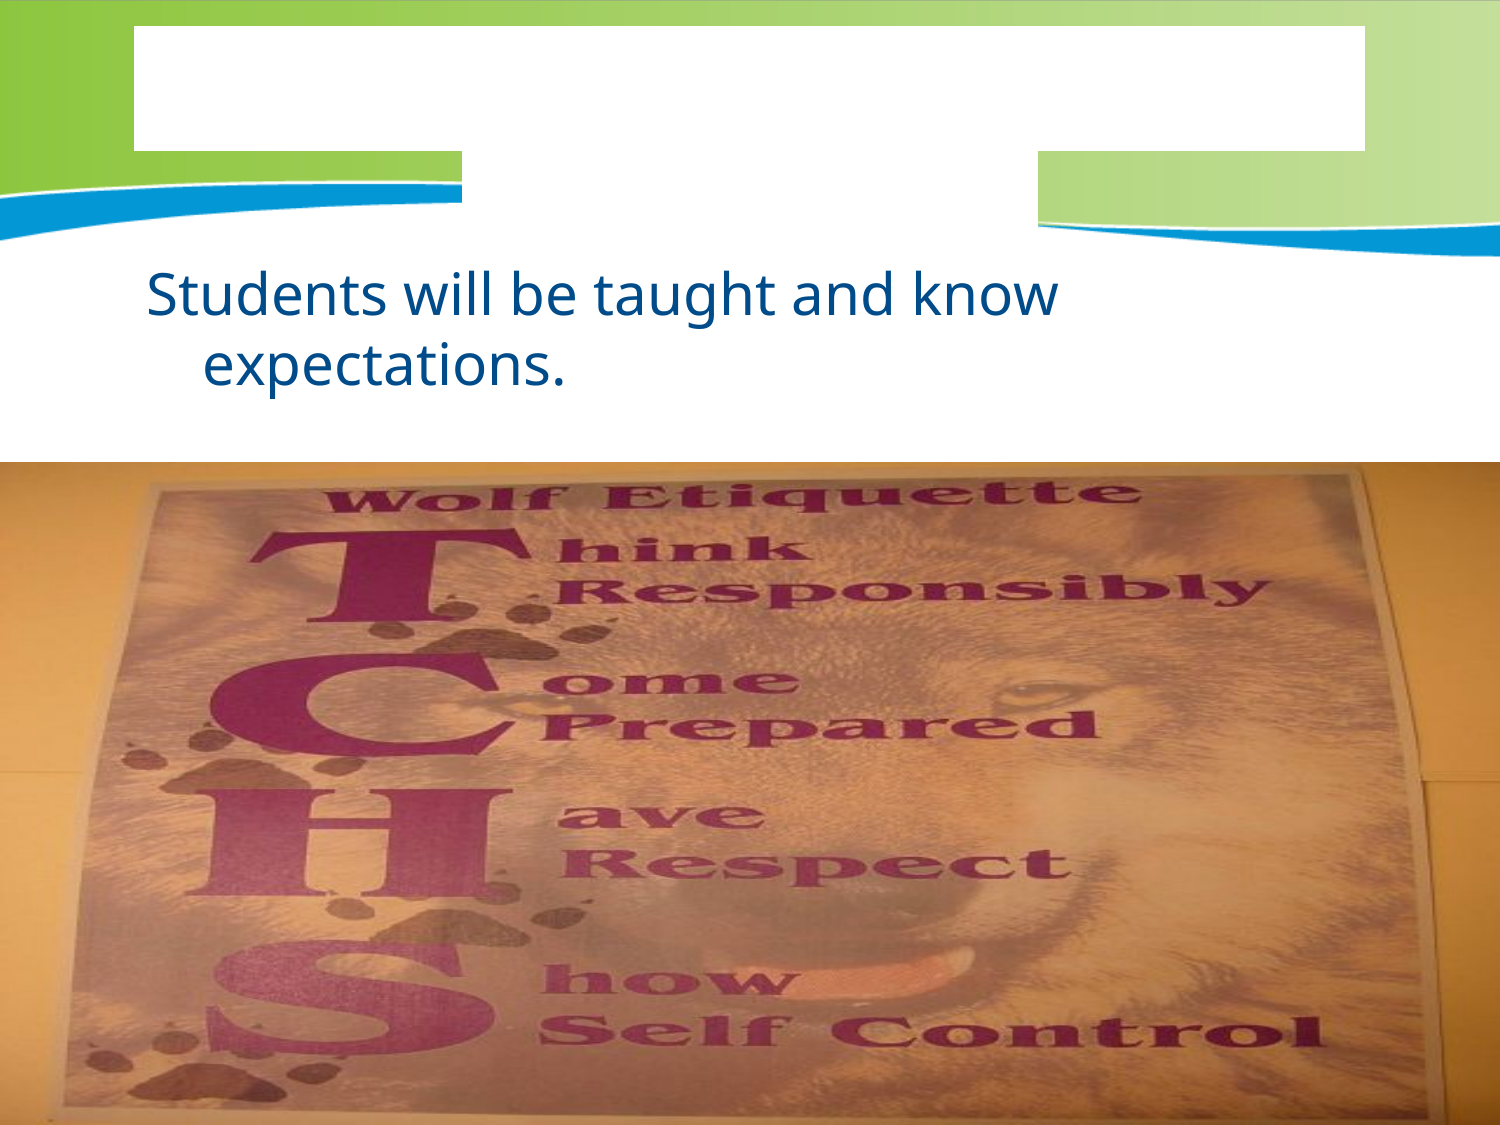

# 7a. You Guessed it. What Is In It For Me?
Students will be taught and know expectations.